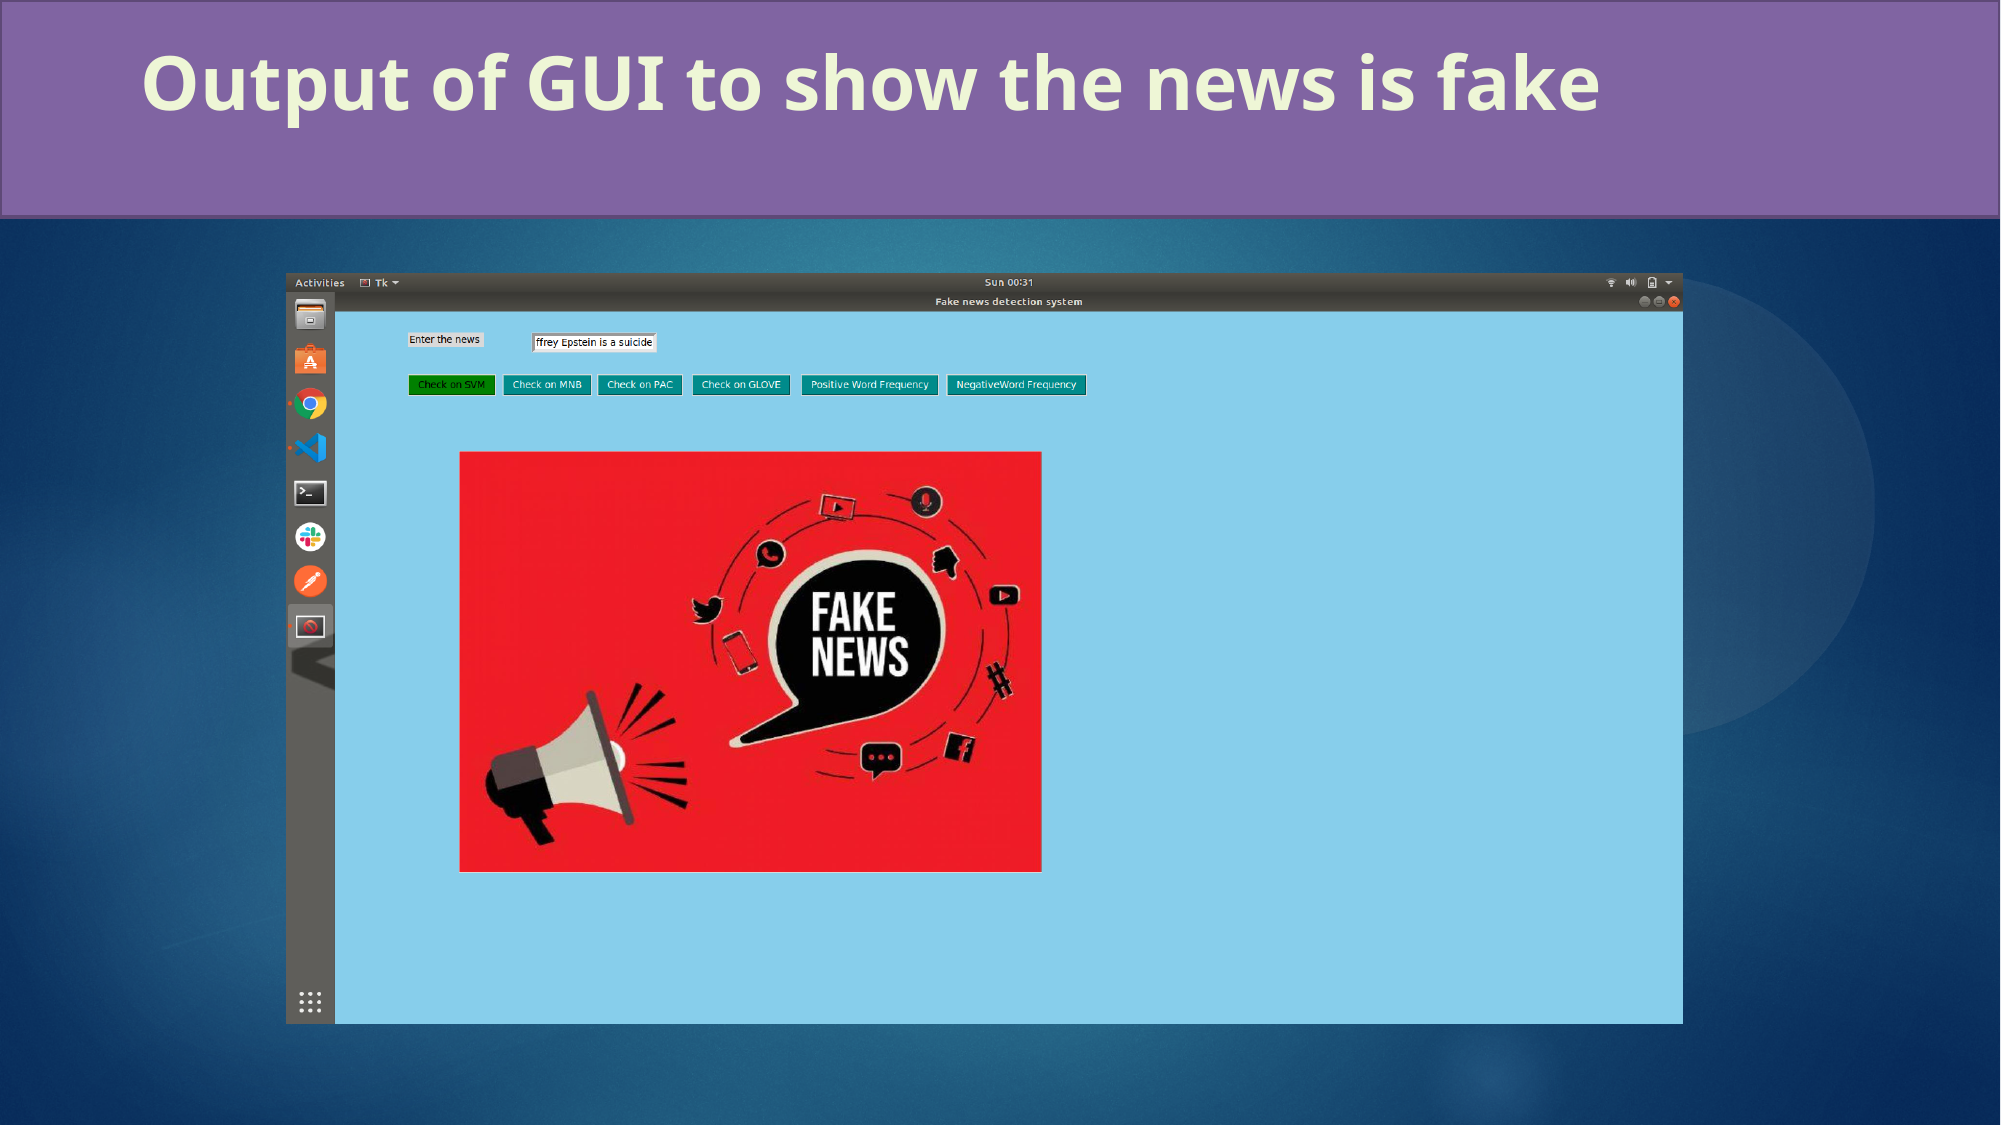

Output of GUI to show the news is fake